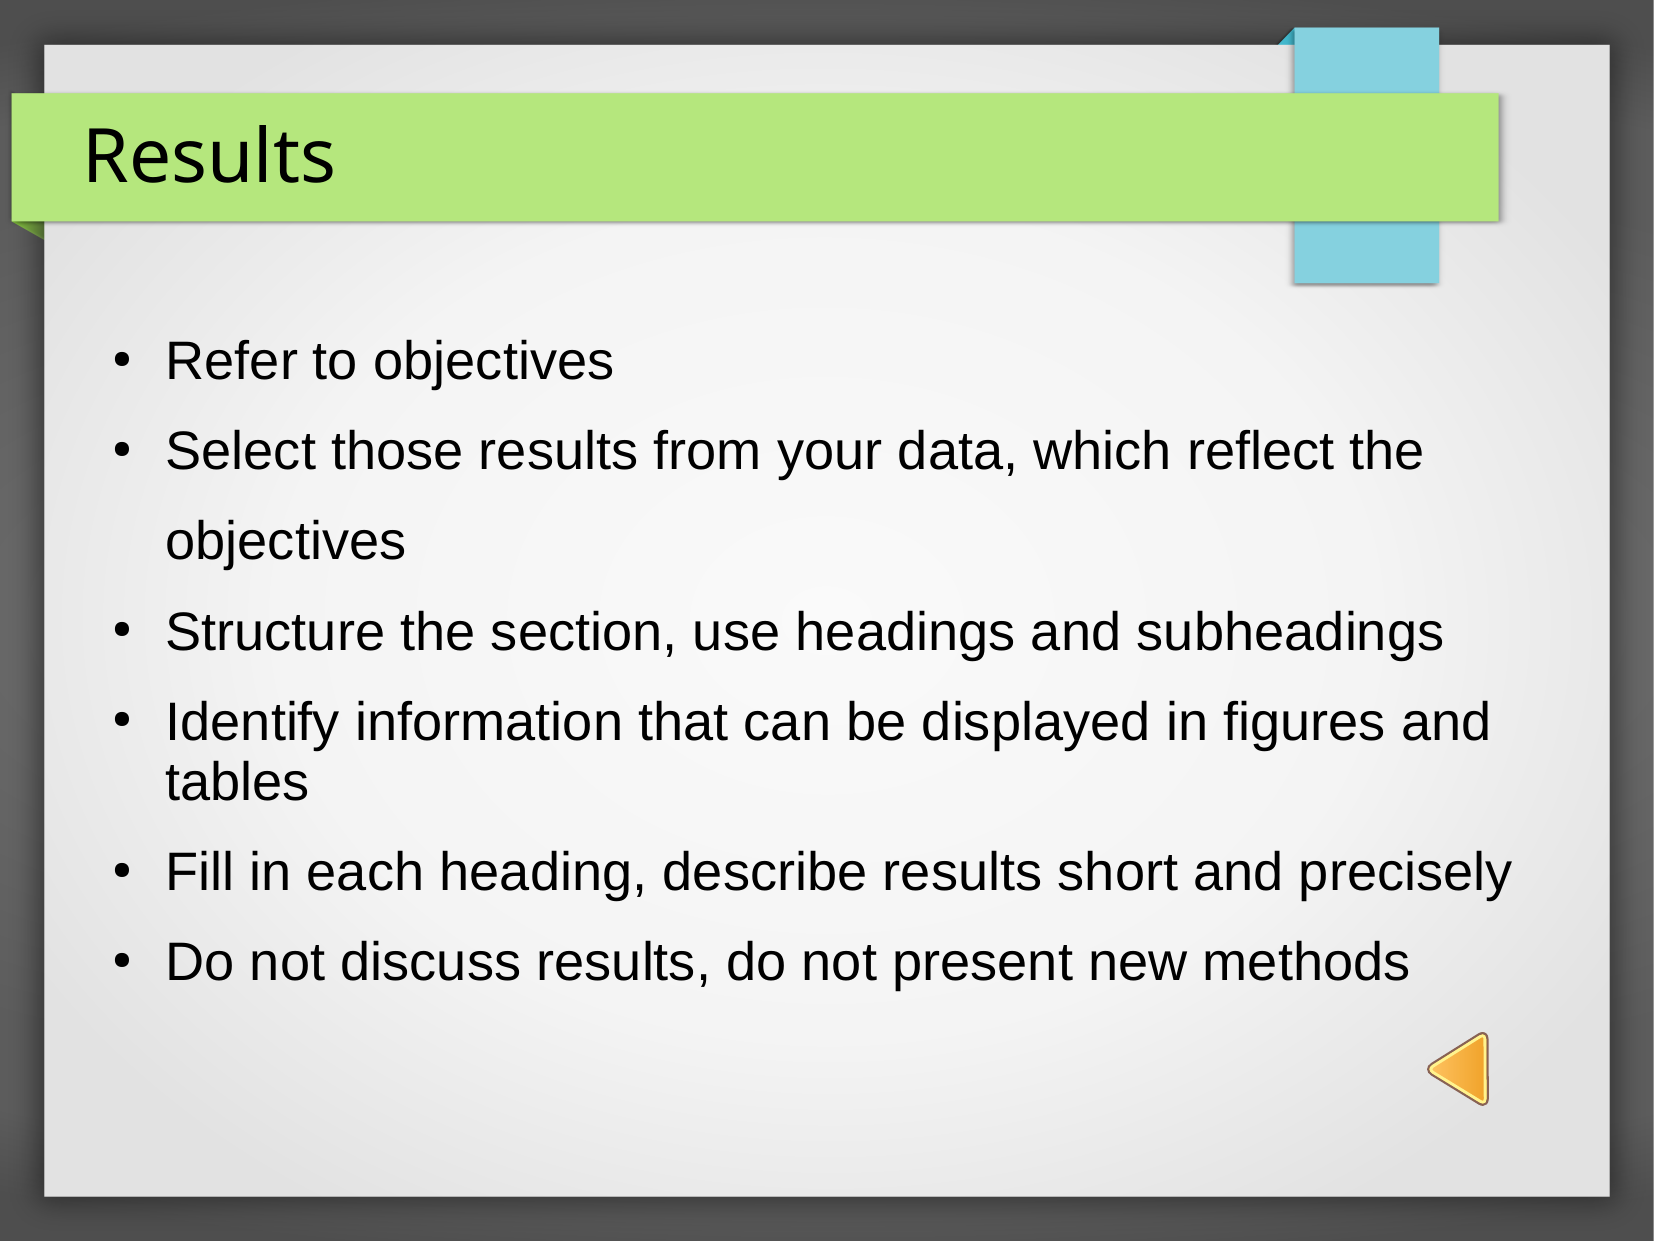

# Results
Refer to objectives
Select those results from your data, which reflect the
objectives
Structure the section, use headings and subheadings
Identify information that can be displayed in figures and tables
Fill in each heading, describe results short and precisely
Do not discuss results, do not present new methods